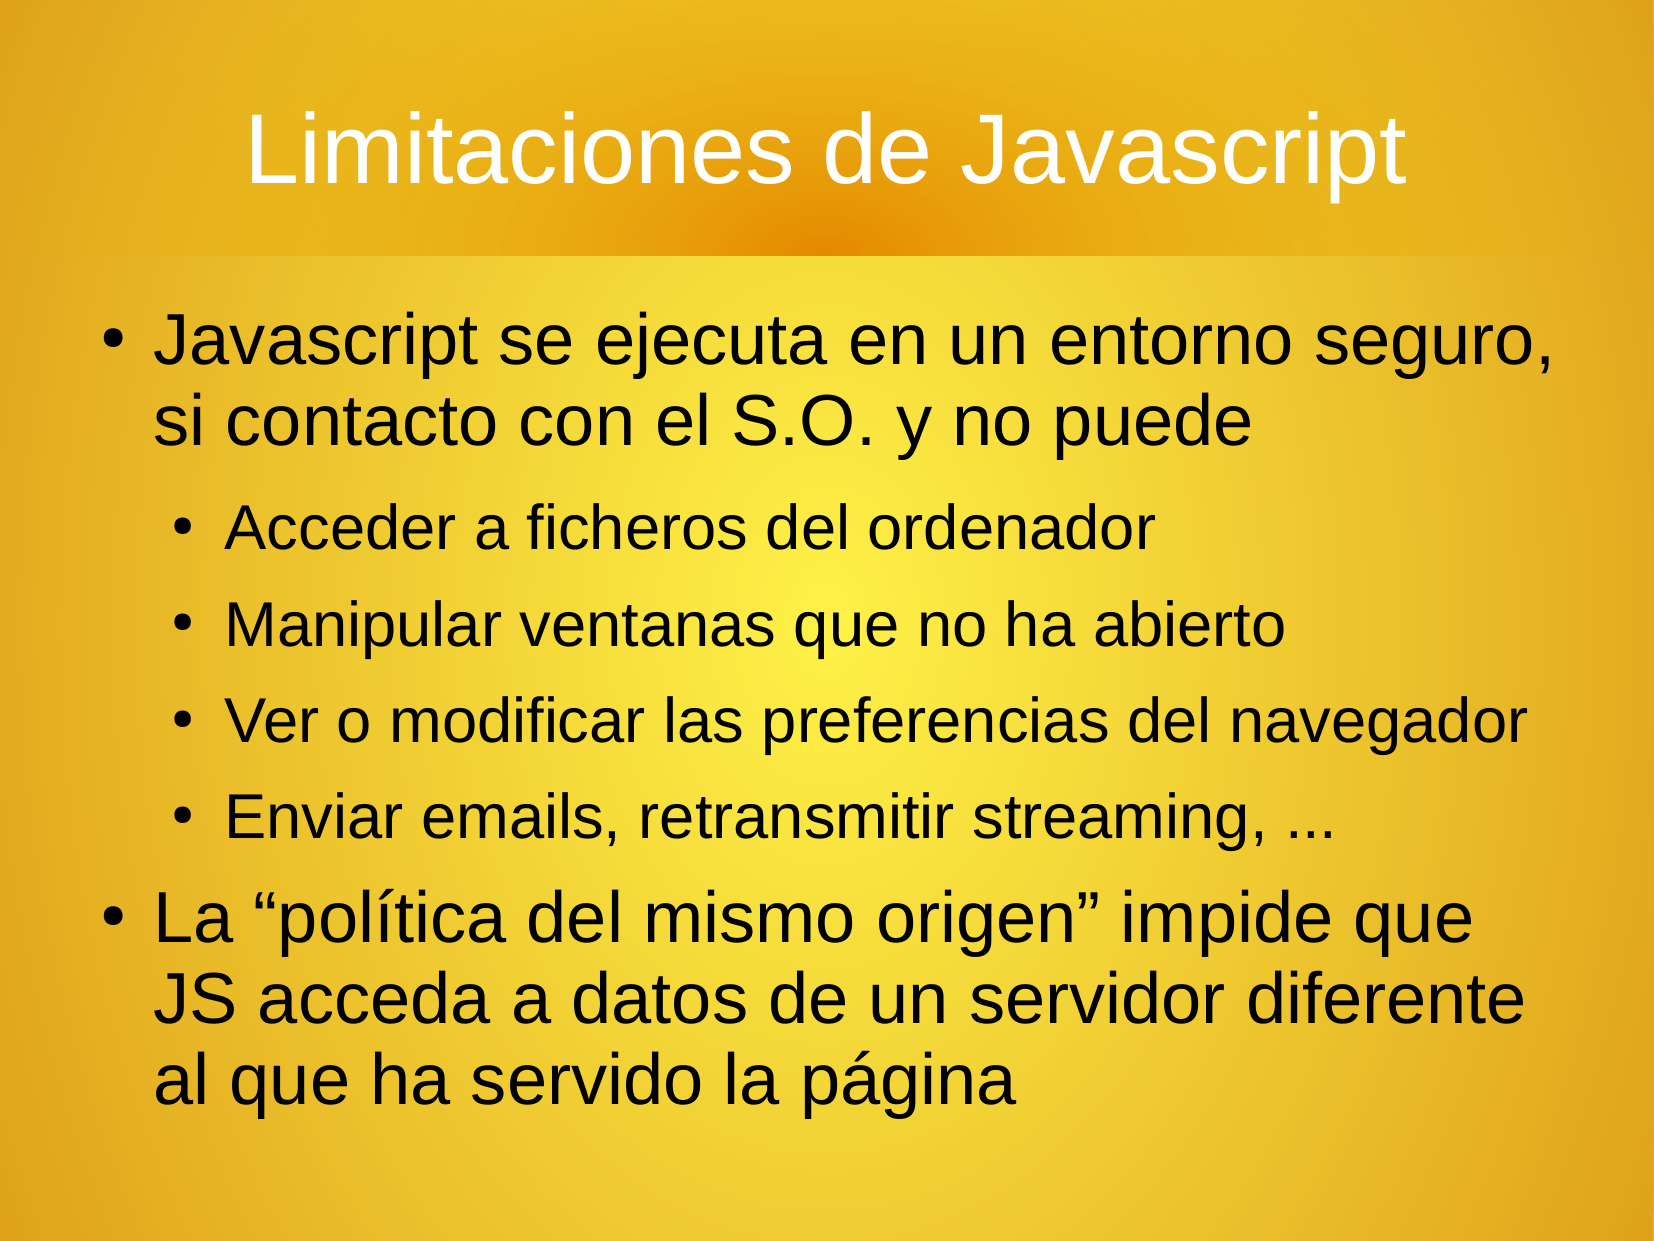

# Limitaciones de Javascript
Javascript se ejecuta en un entorno seguro, si contacto con el S.O. y no puede
Acceder a ficheros del ordenador
Manipular ventanas que no ha abierto
Ver o modificar las preferencias del navegador
Enviar emails, retransmitir streaming, ...
La “política del mismo origen” impide que JS acceda a datos de un servidor diferente al que ha servido la página